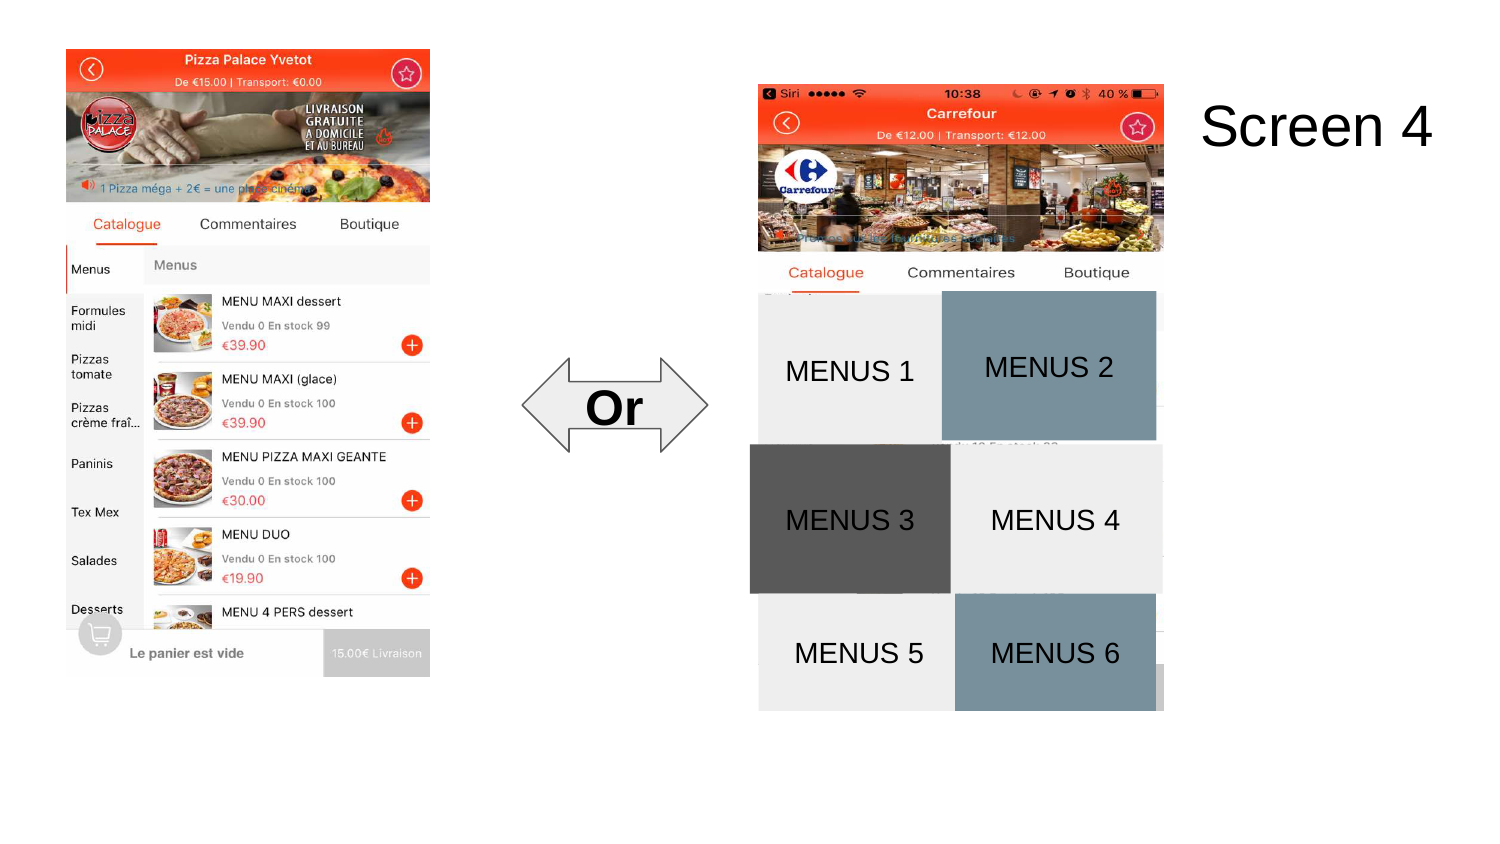

# Screen 4
MENUS 2
MENUS 1
MENUS 3
MENUS 4
MENUS 5
MENUS 6
Or